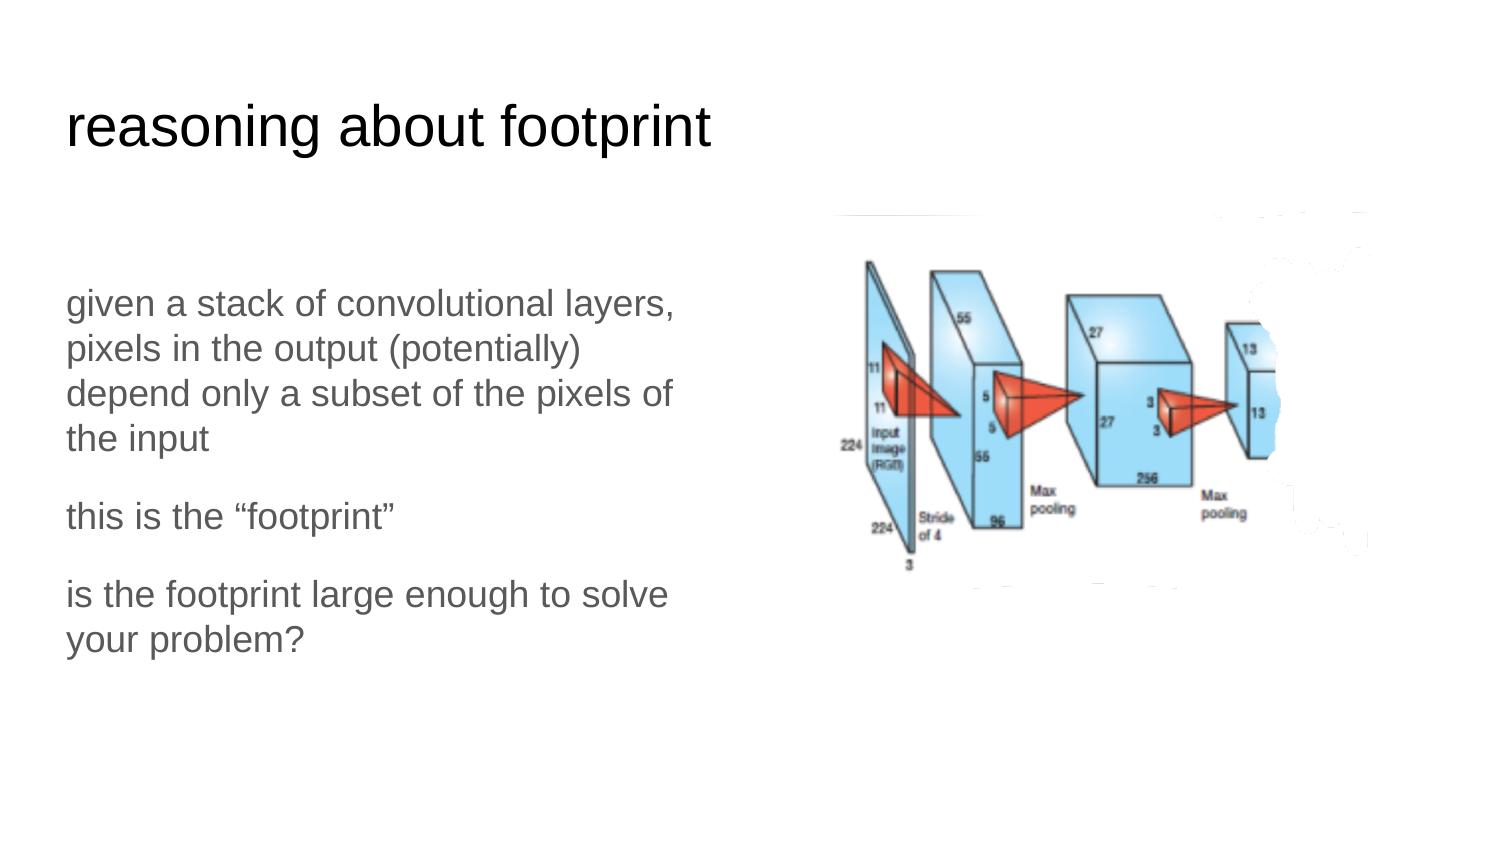

# reasoning about footprint
given a stack of convolutional layers, pixels in the output (potentially) depend only a subset of the pixels of the input
this is the “footprint”
is the footprint large enough to solve your problem?